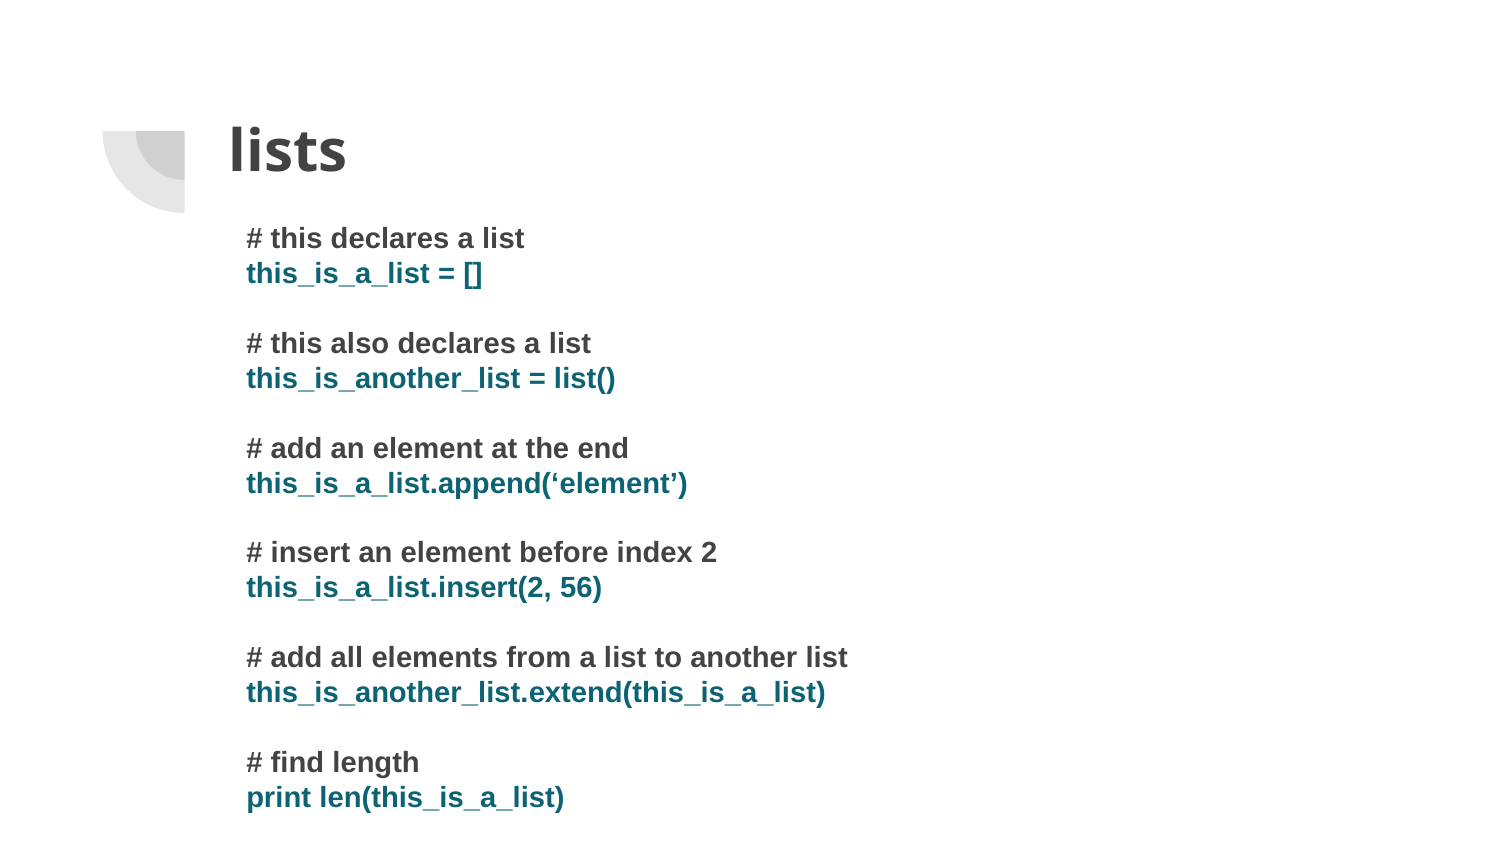

# lists
# this declares a list
this_is_a_list = []
# this also declares a list
this_is_another_list = list()
# add an element at the end
this_is_a_list.append(‘element’)
# insert an element before index 2
this_is_a_list.insert(2, 56)
# add all elements from a list to another list
this_is_another_list.extend(this_is_a_list)
# find length
print len(this_is_a_list)